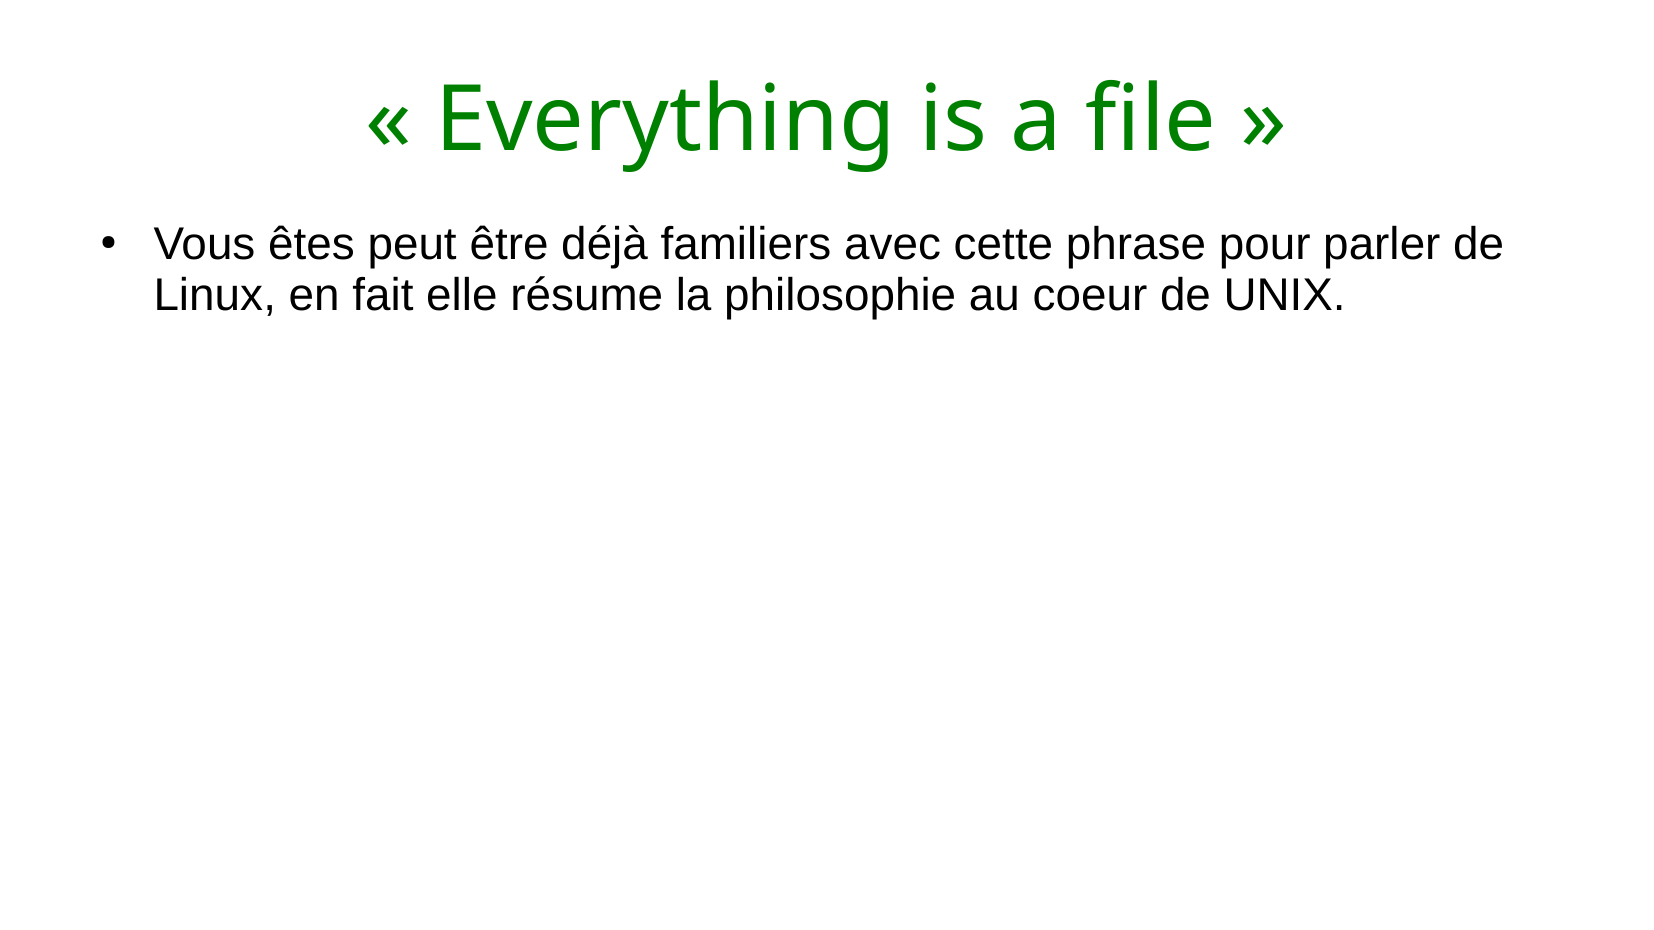

# « Everything is a file »
Vous êtes peut être déjà familiers avec cette phrase pour parler de Linux, en fait elle résume la philosophie au coeur de UNIX.